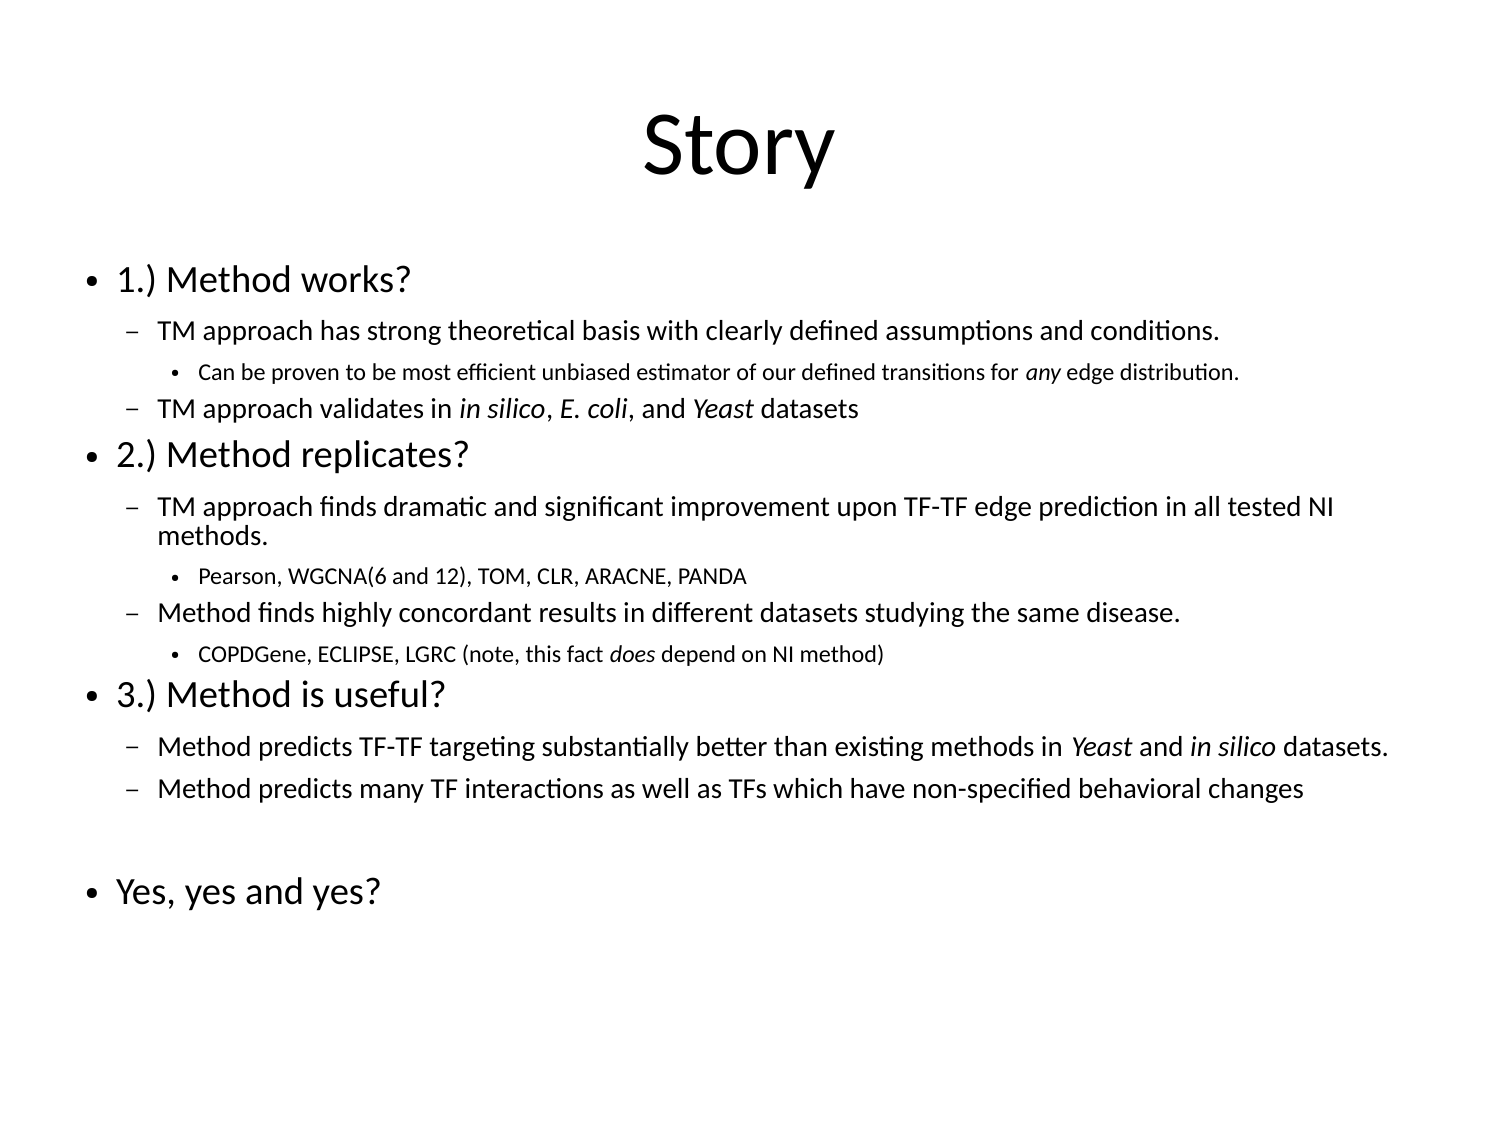

# Story
1.) Method works?
TM approach has strong theoretical basis with clearly defined assumptions and conditions.
Can be proven to be most efficient unbiased estimator of our defined transitions for any edge distribution.
TM approach validates in in silico, E. coli, and Yeast datasets
2.) Method replicates?
TM approach finds dramatic and significant improvement upon TF-TF edge prediction in all tested NI methods.
Pearson, WGCNA(6 and 12), TOM, CLR, ARACNE, PANDA
Method finds highly concordant results in different datasets studying the same disease.
COPDGene, ECLIPSE, LGRC (note, this fact does depend on NI method)
3.) Method is useful?
Method predicts TF-TF targeting substantially better than existing methods in Yeast and in silico datasets.
Method predicts many TF interactions as well as TFs which have non-specified behavioral changes
Yes, yes and yes?